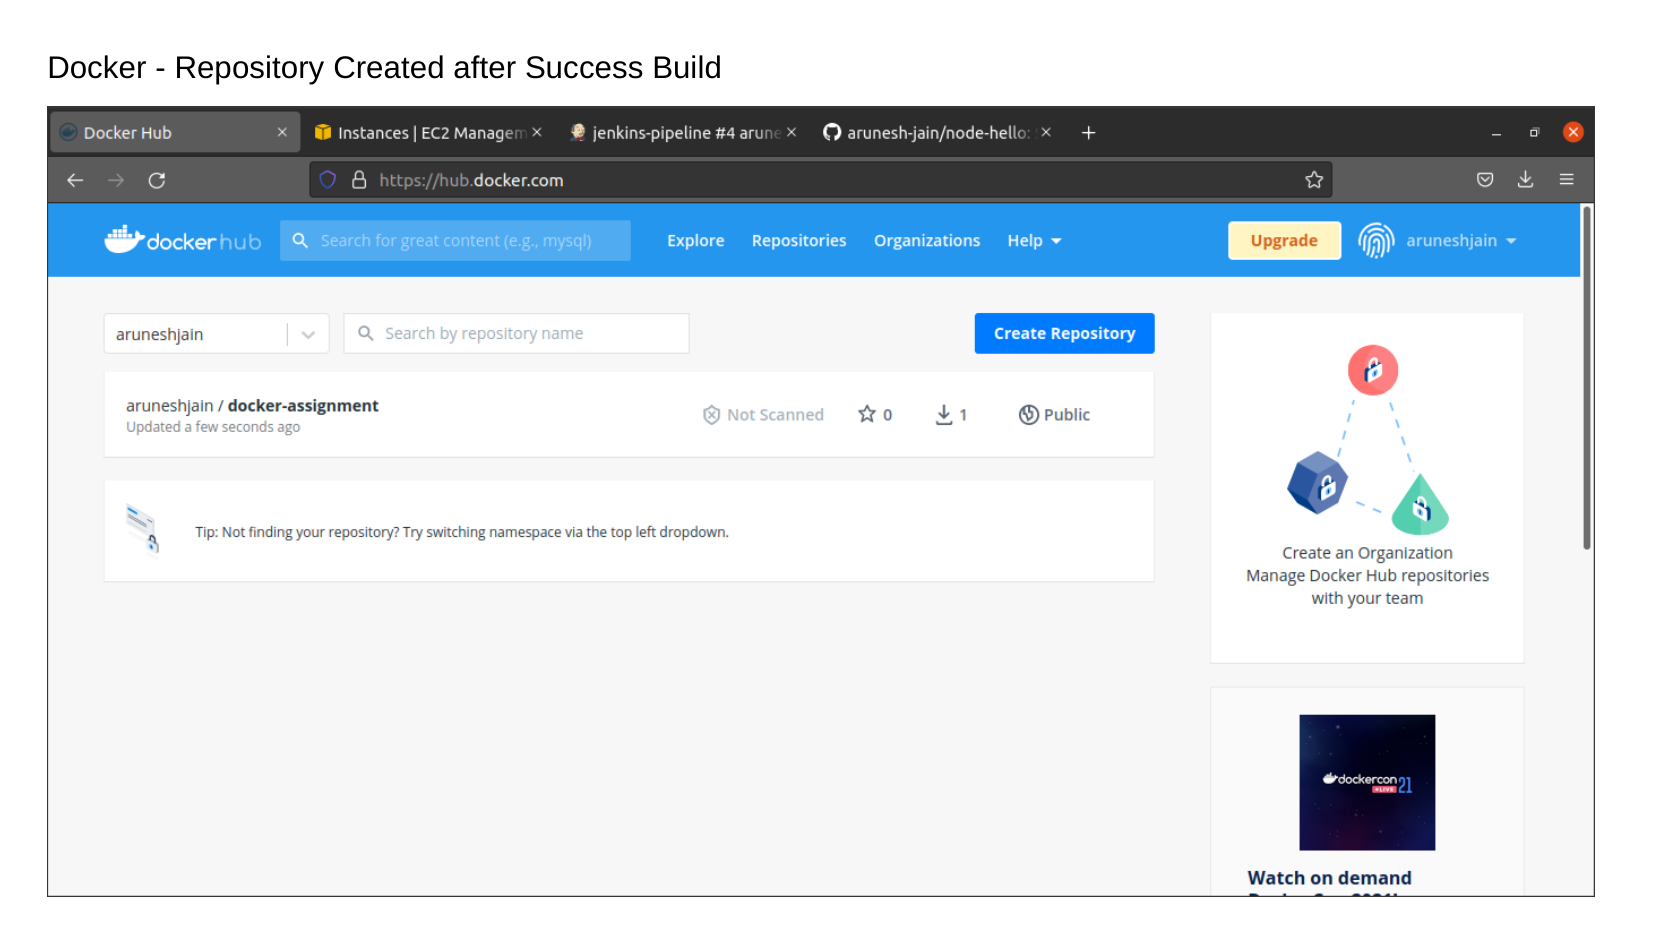

# Docker - Repository Created after Success Build